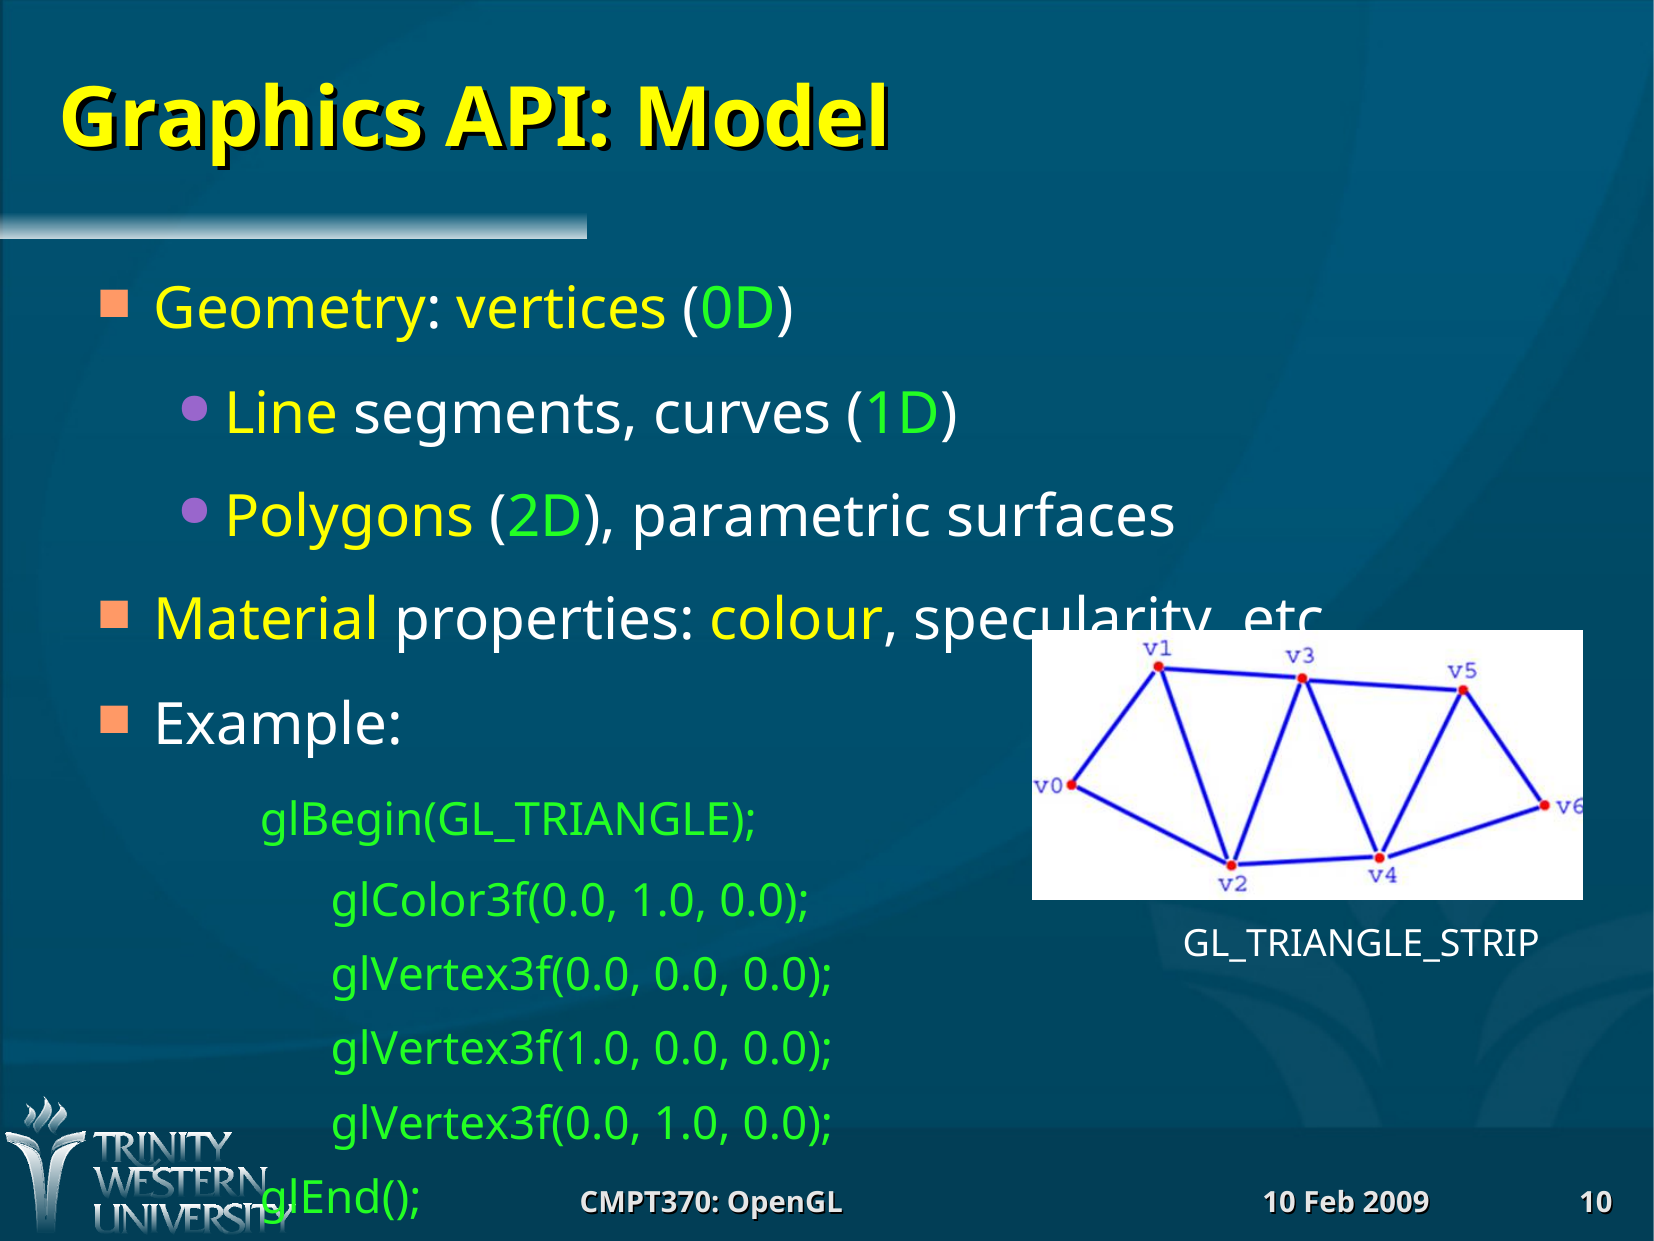

# Graphics API: Model
Geometry: vertices (0D)
Line segments, curves (1D)
Polygons (2D), parametric surfaces
Material properties: colour, specularity, etc.
Example:
glBegin(GL_TRIANGLE);
glColor3f(0.0, 1.0, 0.0);
glVertex3f(0.0, 0.0, 0.0);
glVertex3f(1.0, 0.0, 0.0);
glVertex3f(0.0, 1.0, 0.0);
glEnd();
GL_TRIANGLE_STRIP
CMPT370: OpenGL
10 Feb 2009
10